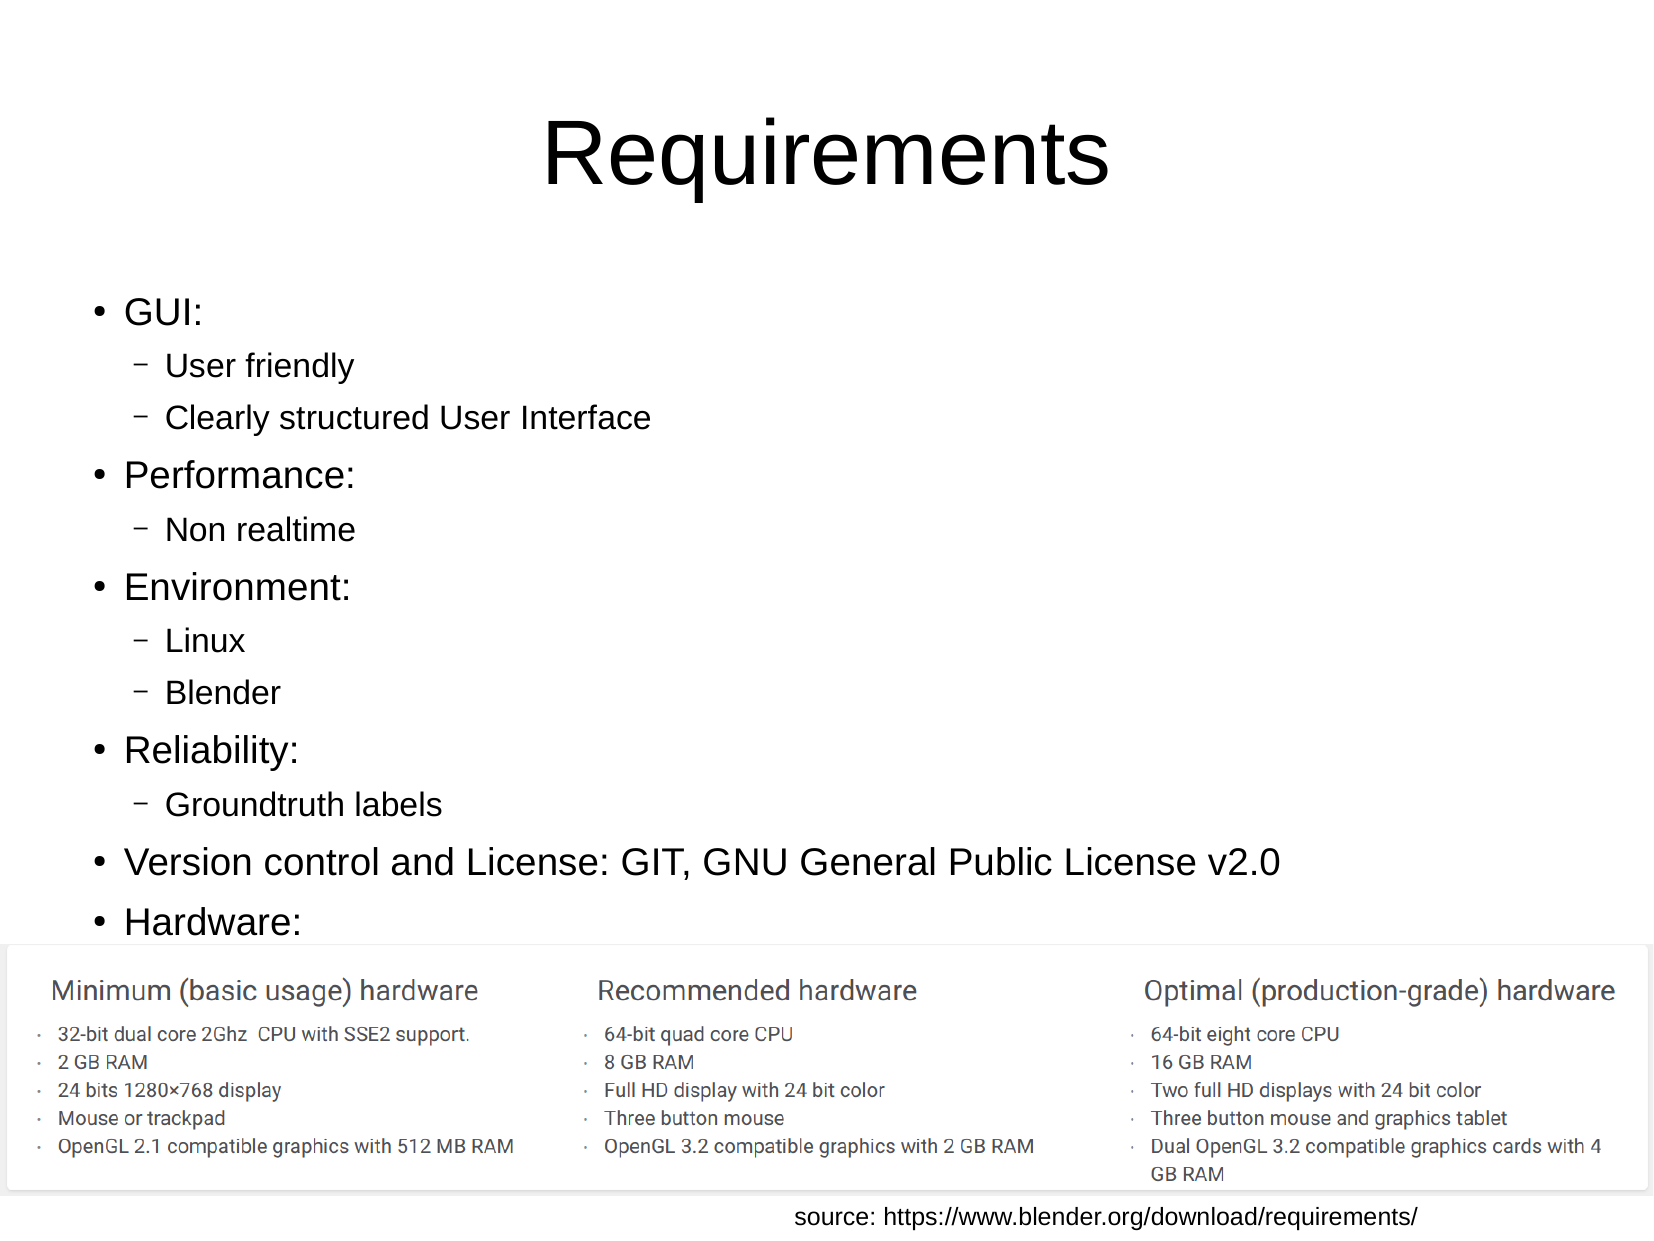

# Requirements
GUI:
User friendly
Clearly structured User Interface
Performance:
Non realtime
Environment:
Linux
Blender
Reliability:
Groundtruth labels
Version control and License: GIT, GNU General Public License v2.0
Hardware:
.
source: https://www.blender.org/download/requirements/